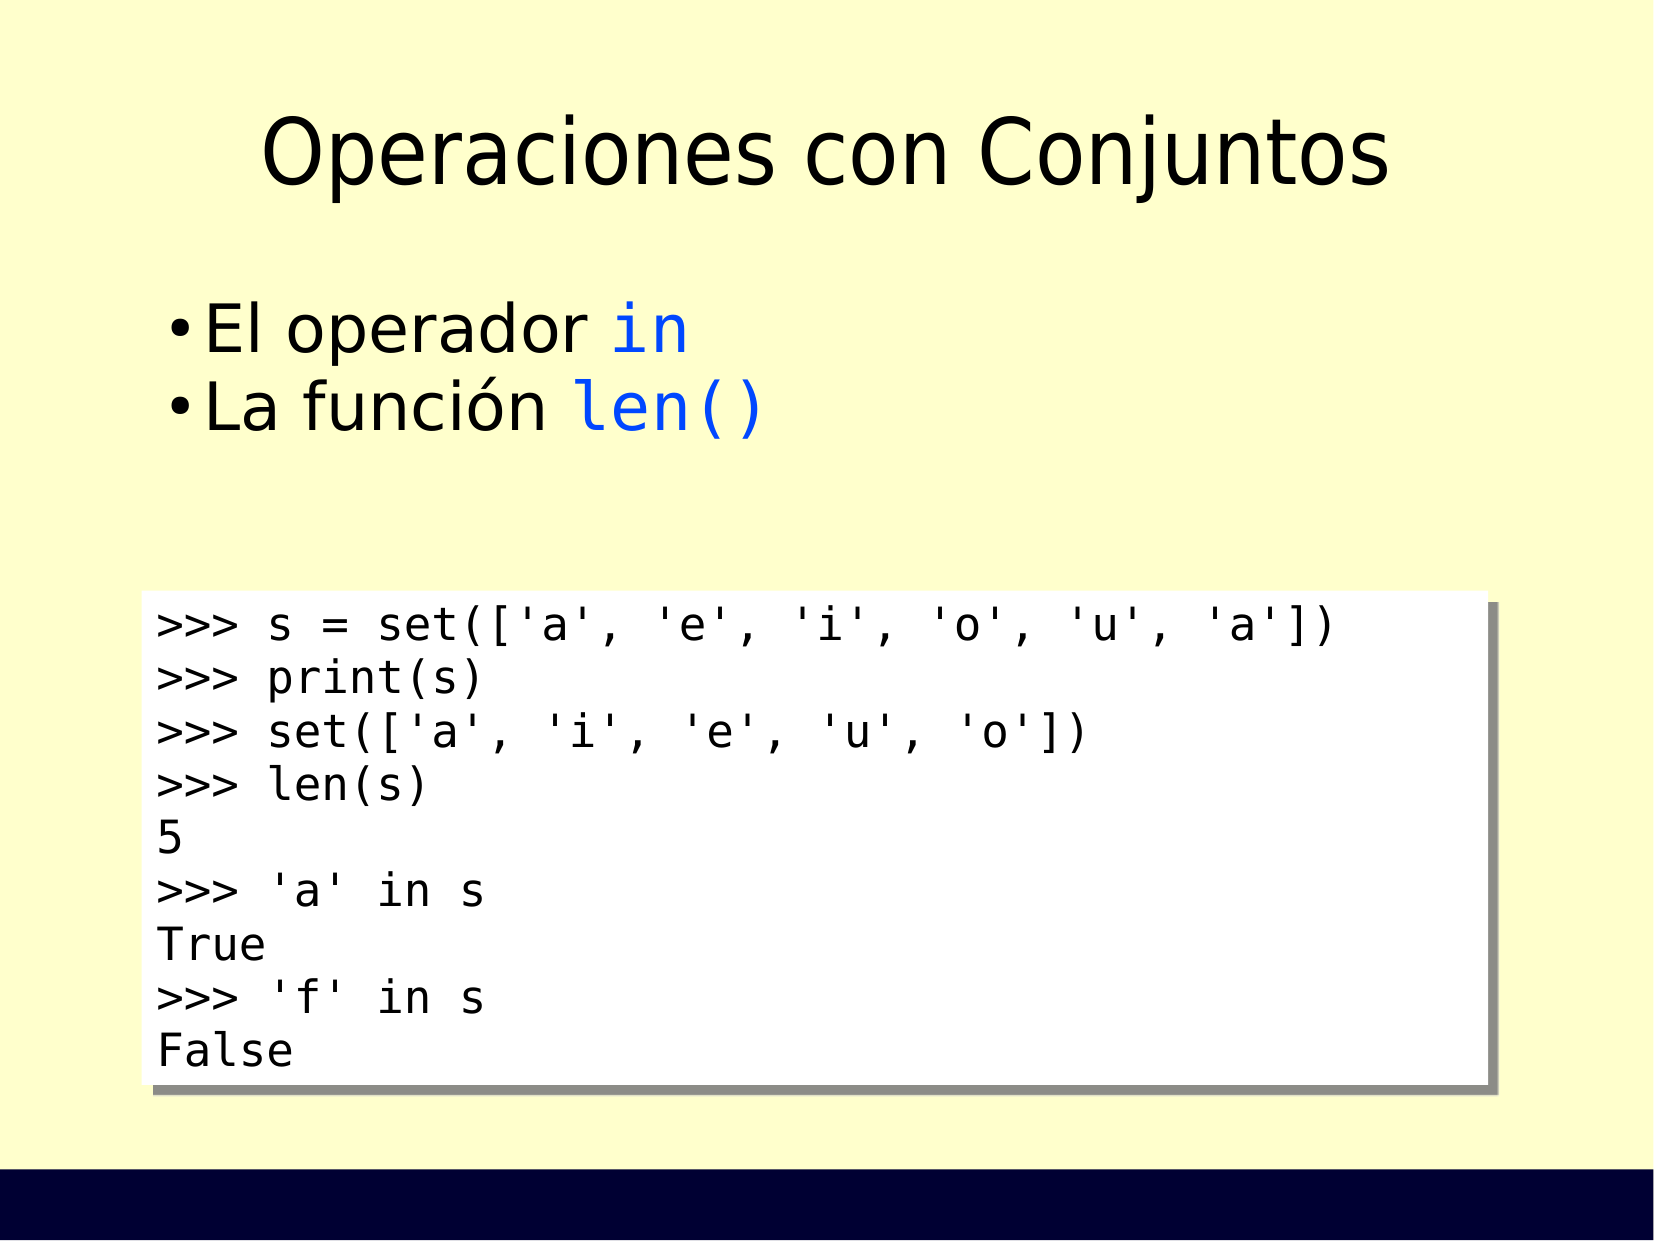

# Operaciones con Conjuntos
El operador in
La función len()
>>> s = set(['a', 'e', 'i', 'o', 'u', 'a'])
>>> print(s)
>>> set(['a', 'i', 'e', 'u', 'o'])
>>> len(s)
5
>>> 'a' in s
True
>>> 'f' in s
False